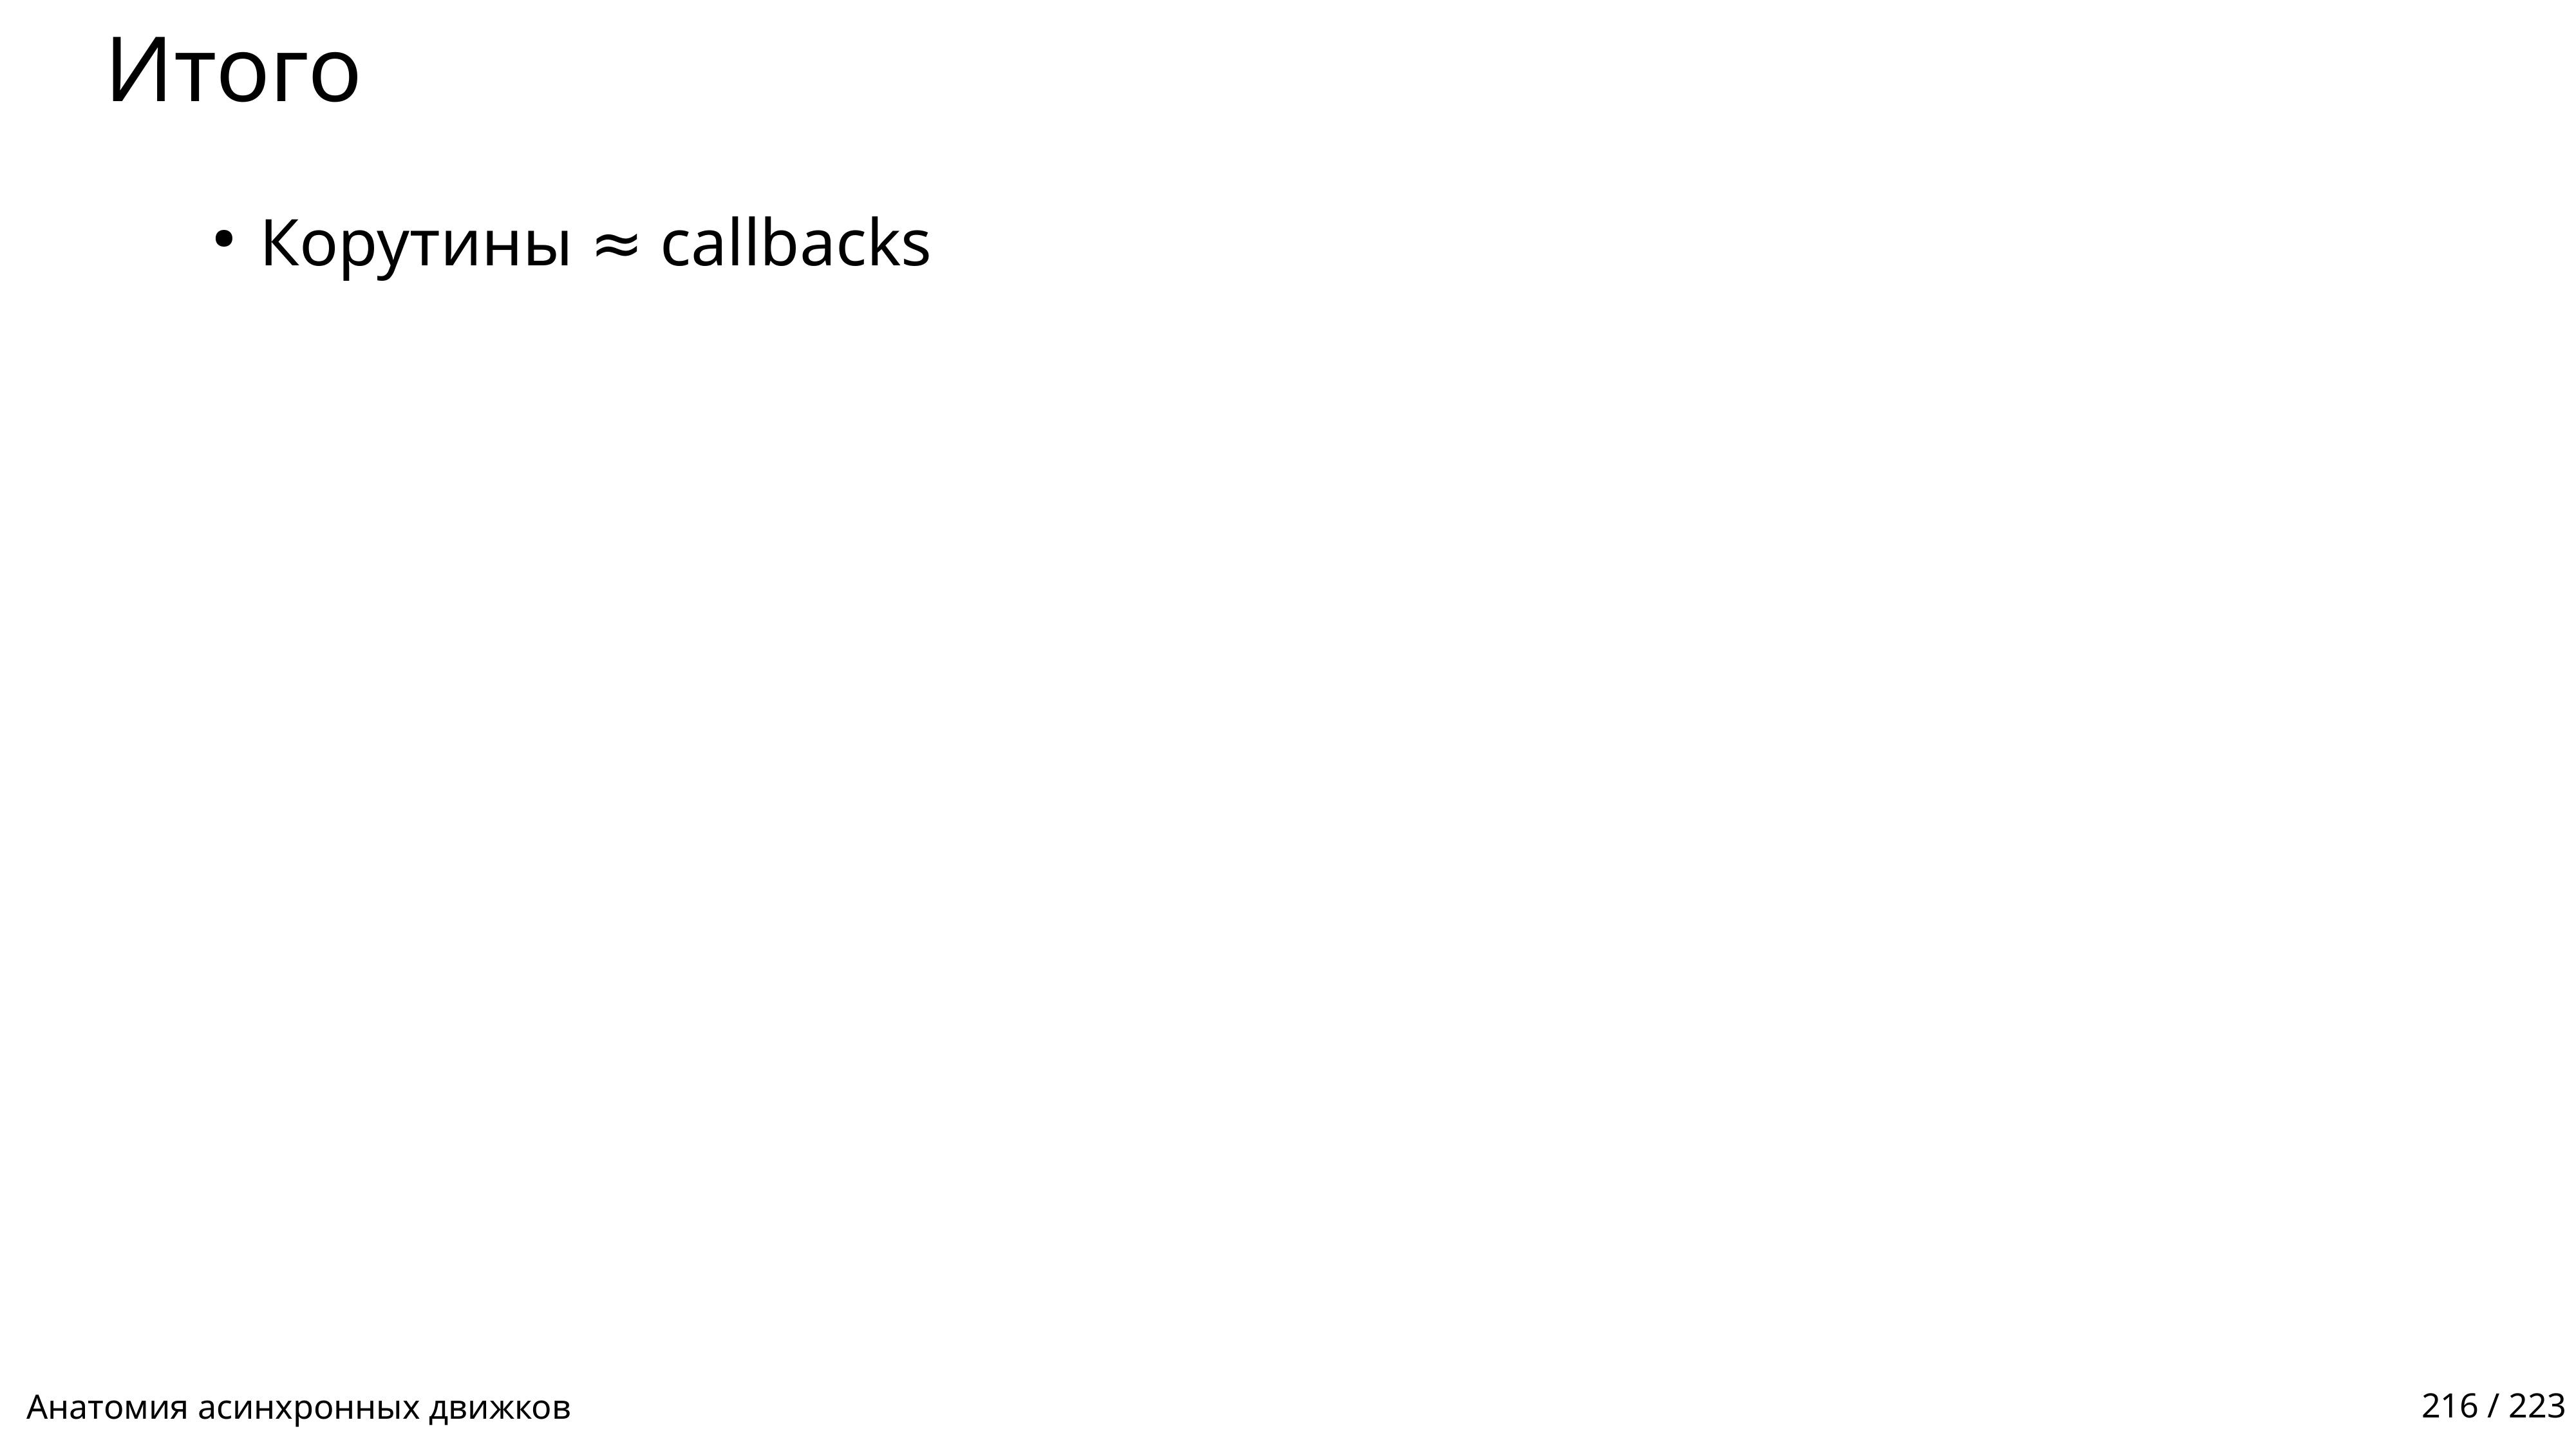

Итого
# Корутины ≈ callbacks
Анатомия асинхронных движков